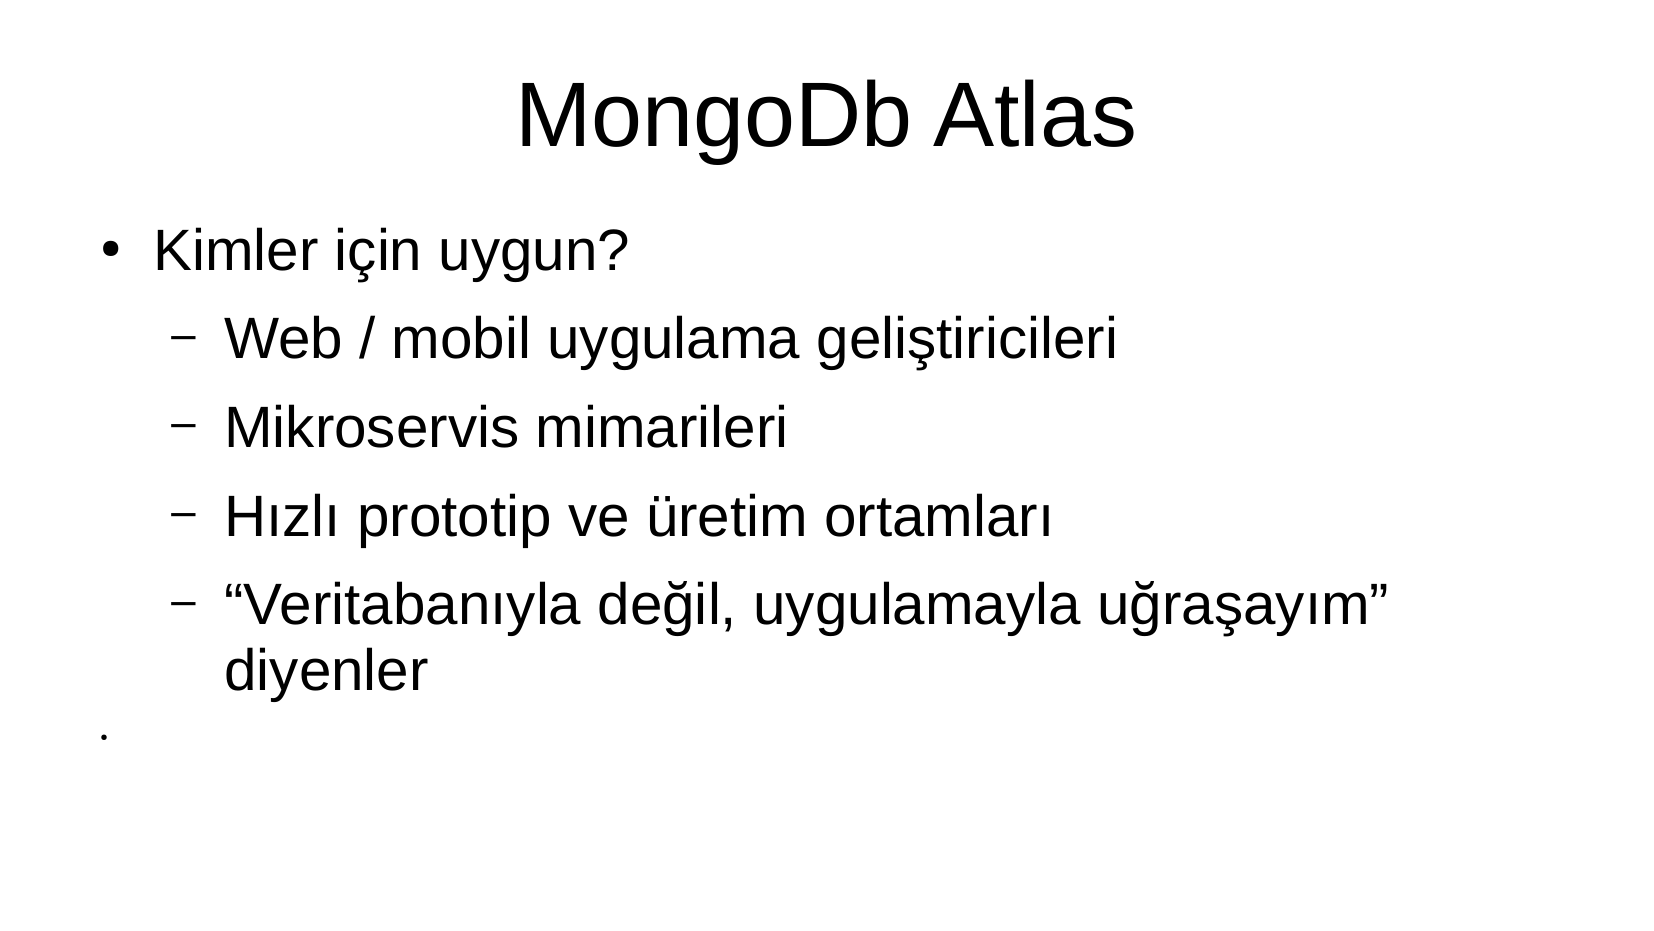

# MongoDb Atlas
Kimler için uygun?
Web / mobil uygulama geliştiricileri
Mikroservis mimarileri
Hızlı prototip ve üretim ortamları
“Veritabanıyla değil, uygulamayla uğraşayım” diyenler